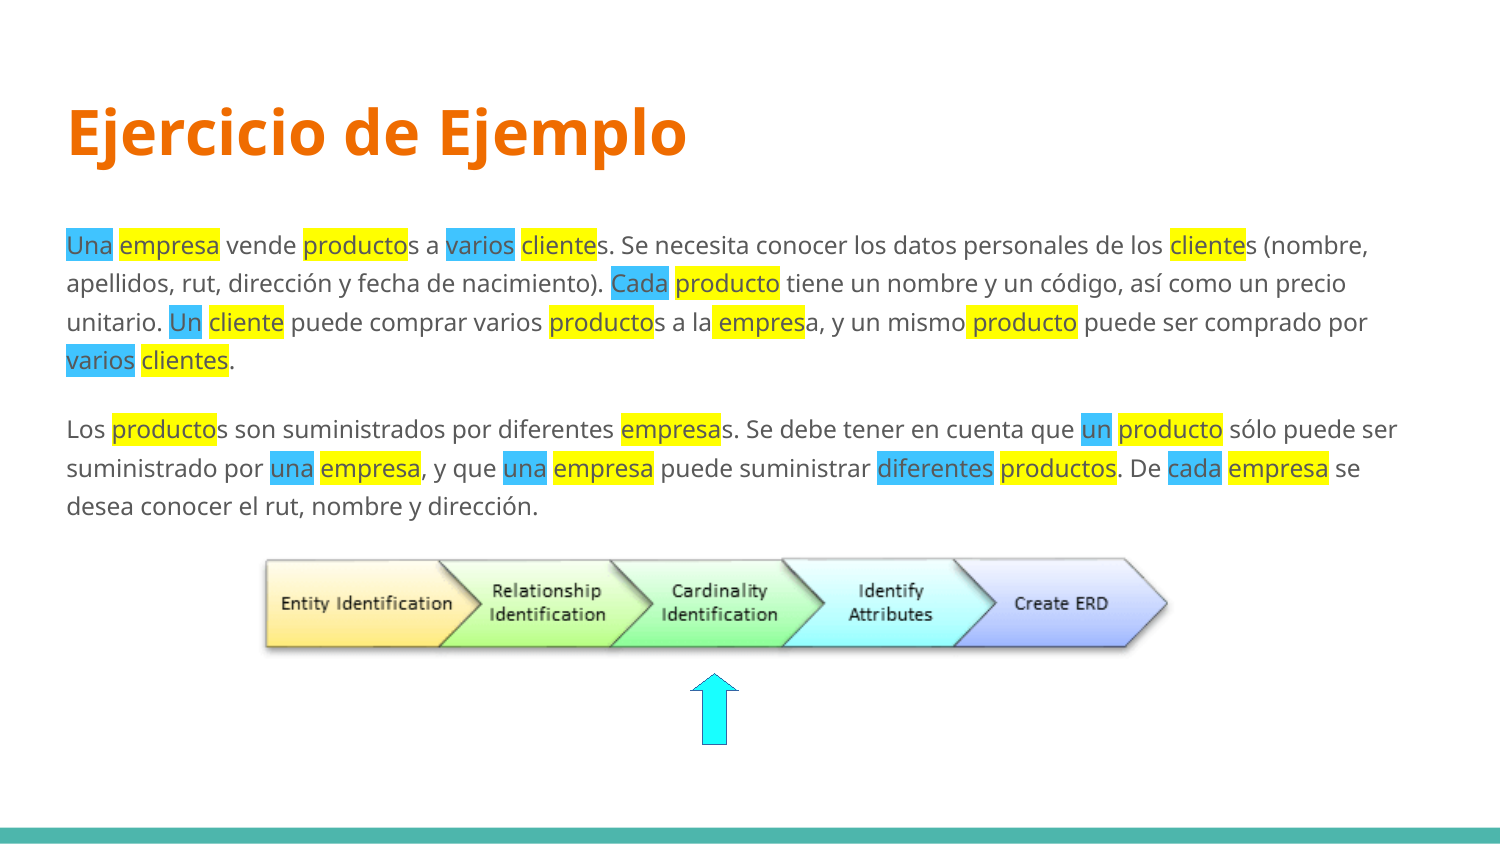

Ejercicio de Ejemplo
# Una empresa vende productos a varios clientes. Se necesita conocer los datos personales de los clientes (nombre, apellidos, rut, dirección y fecha de nacimiento). Cada producto tiene un nombre y un código, así como un precio unitario. Un cliente puede comprar varios productos a la empresa, y un mismo producto puede ser comprado por varios clientes.
Los productos son suministrados por diferentes empresas. Se debe tener en cuenta que un producto sólo puede ser suministrado por una empresa, y que una empresa puede suministrar diferentes productos. De cada empresa se desea conocer el rut, nombre y dirección.